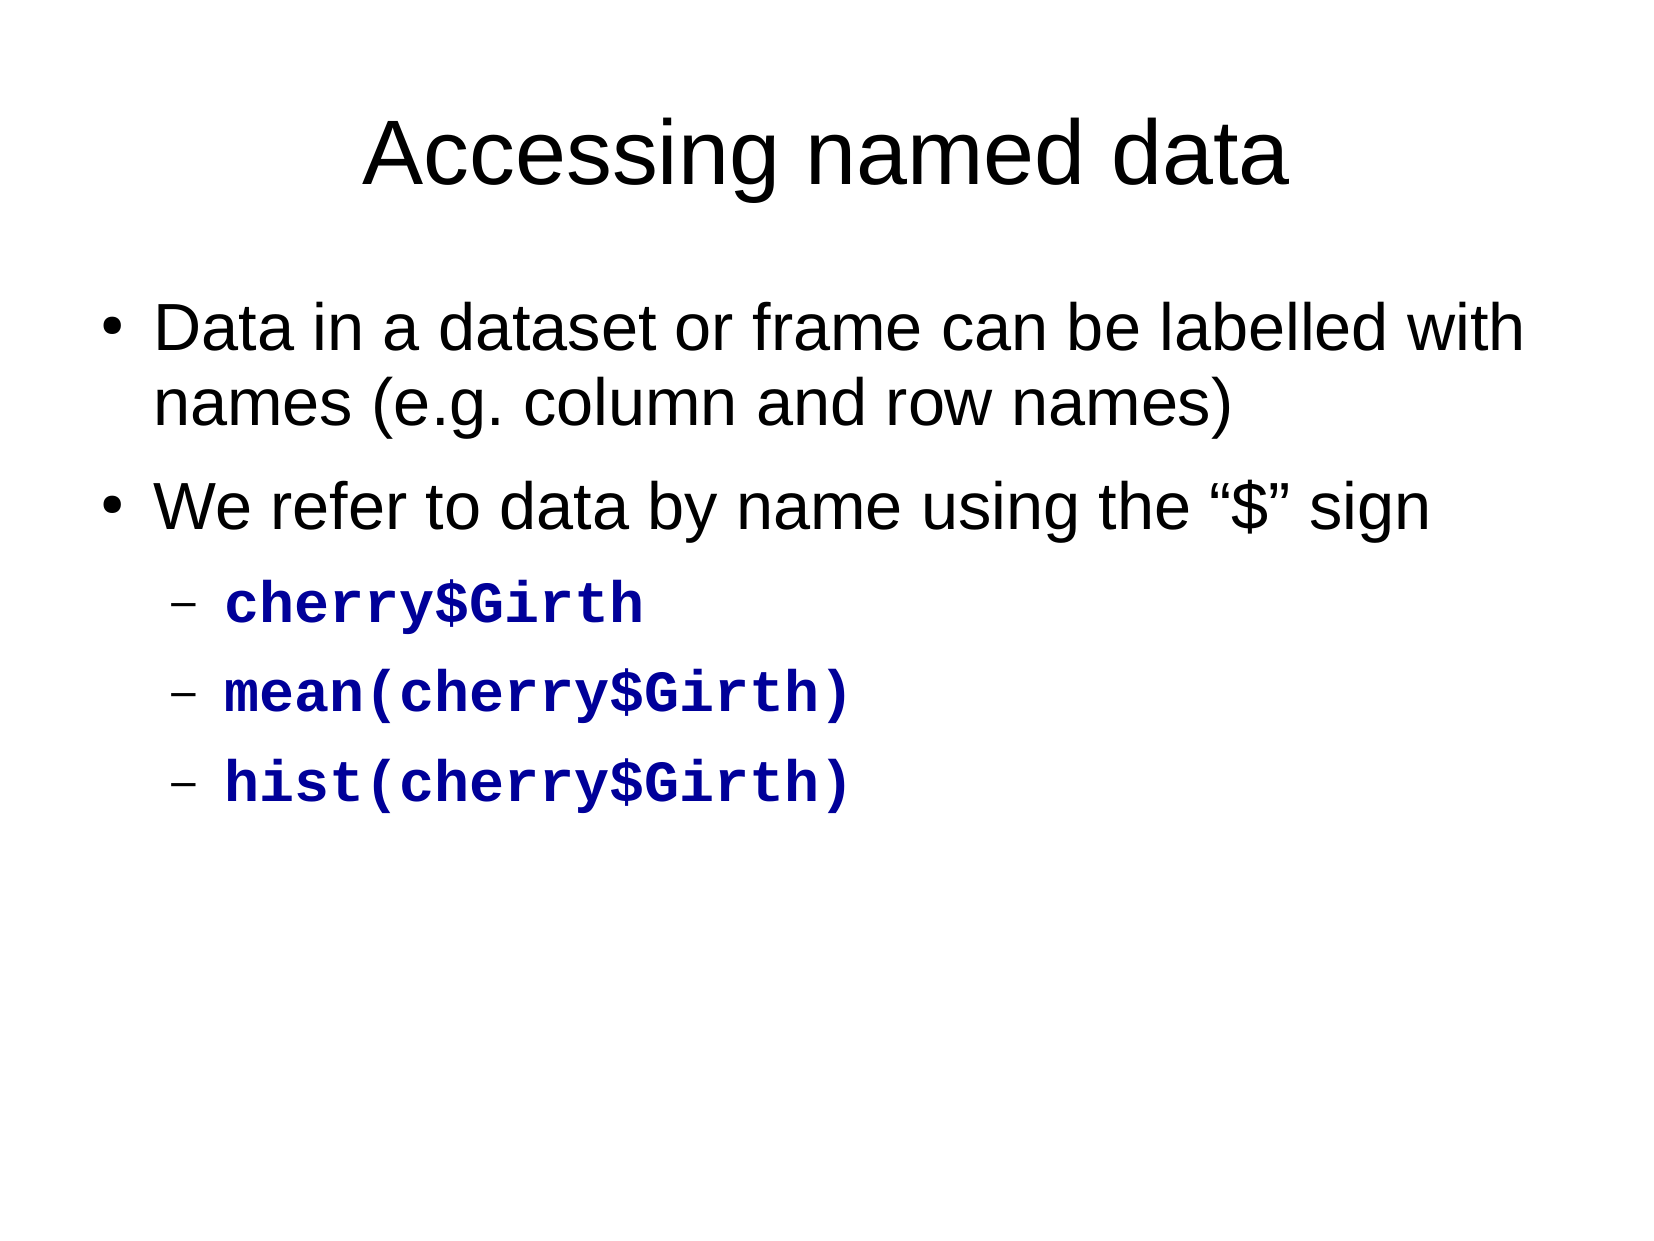

# Accessing named data
Data in a dataset or frame can be labelled with names (e.g. column and row names)
We refer to data by name using the “$” sign
cherry$Girth
mean(cherry$Girth)
hist(cherry$Girth)